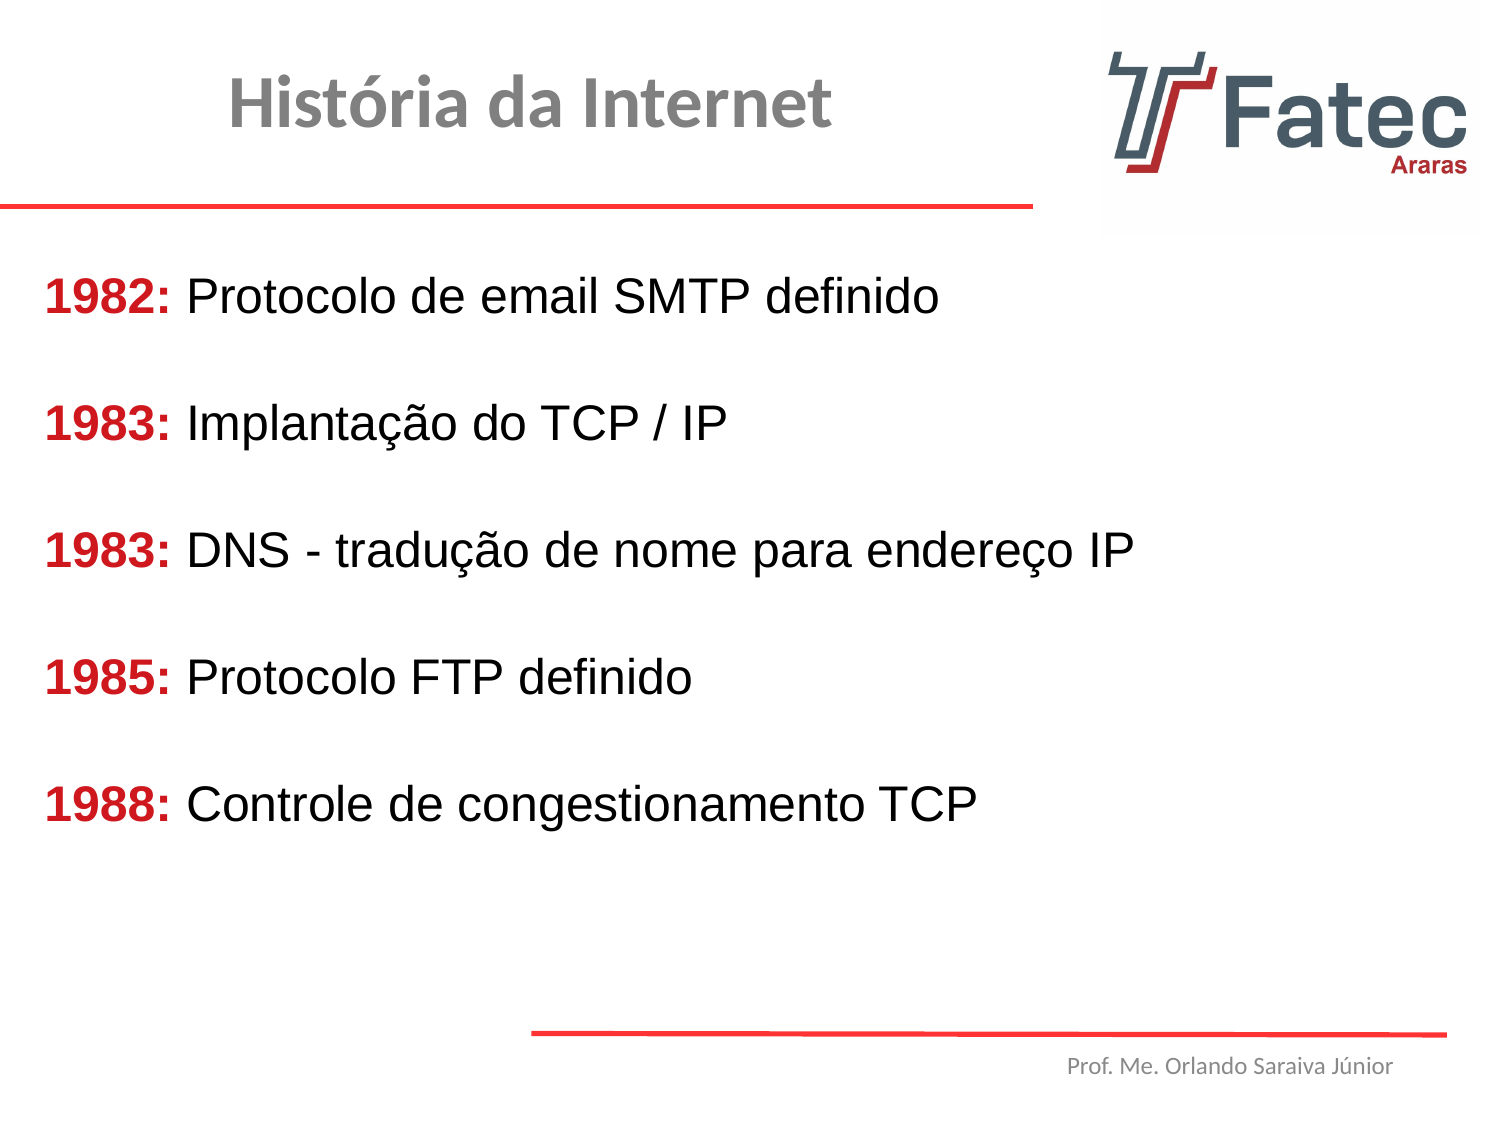

História da Internet
# 1982: Protocolo de email SMTP definido
1983: Implantação do TCP / IP
1983: DNS - tradução de nome para endereço IP
1985: Protocolo FTP definido
1988: Controle de congestionamento TCP